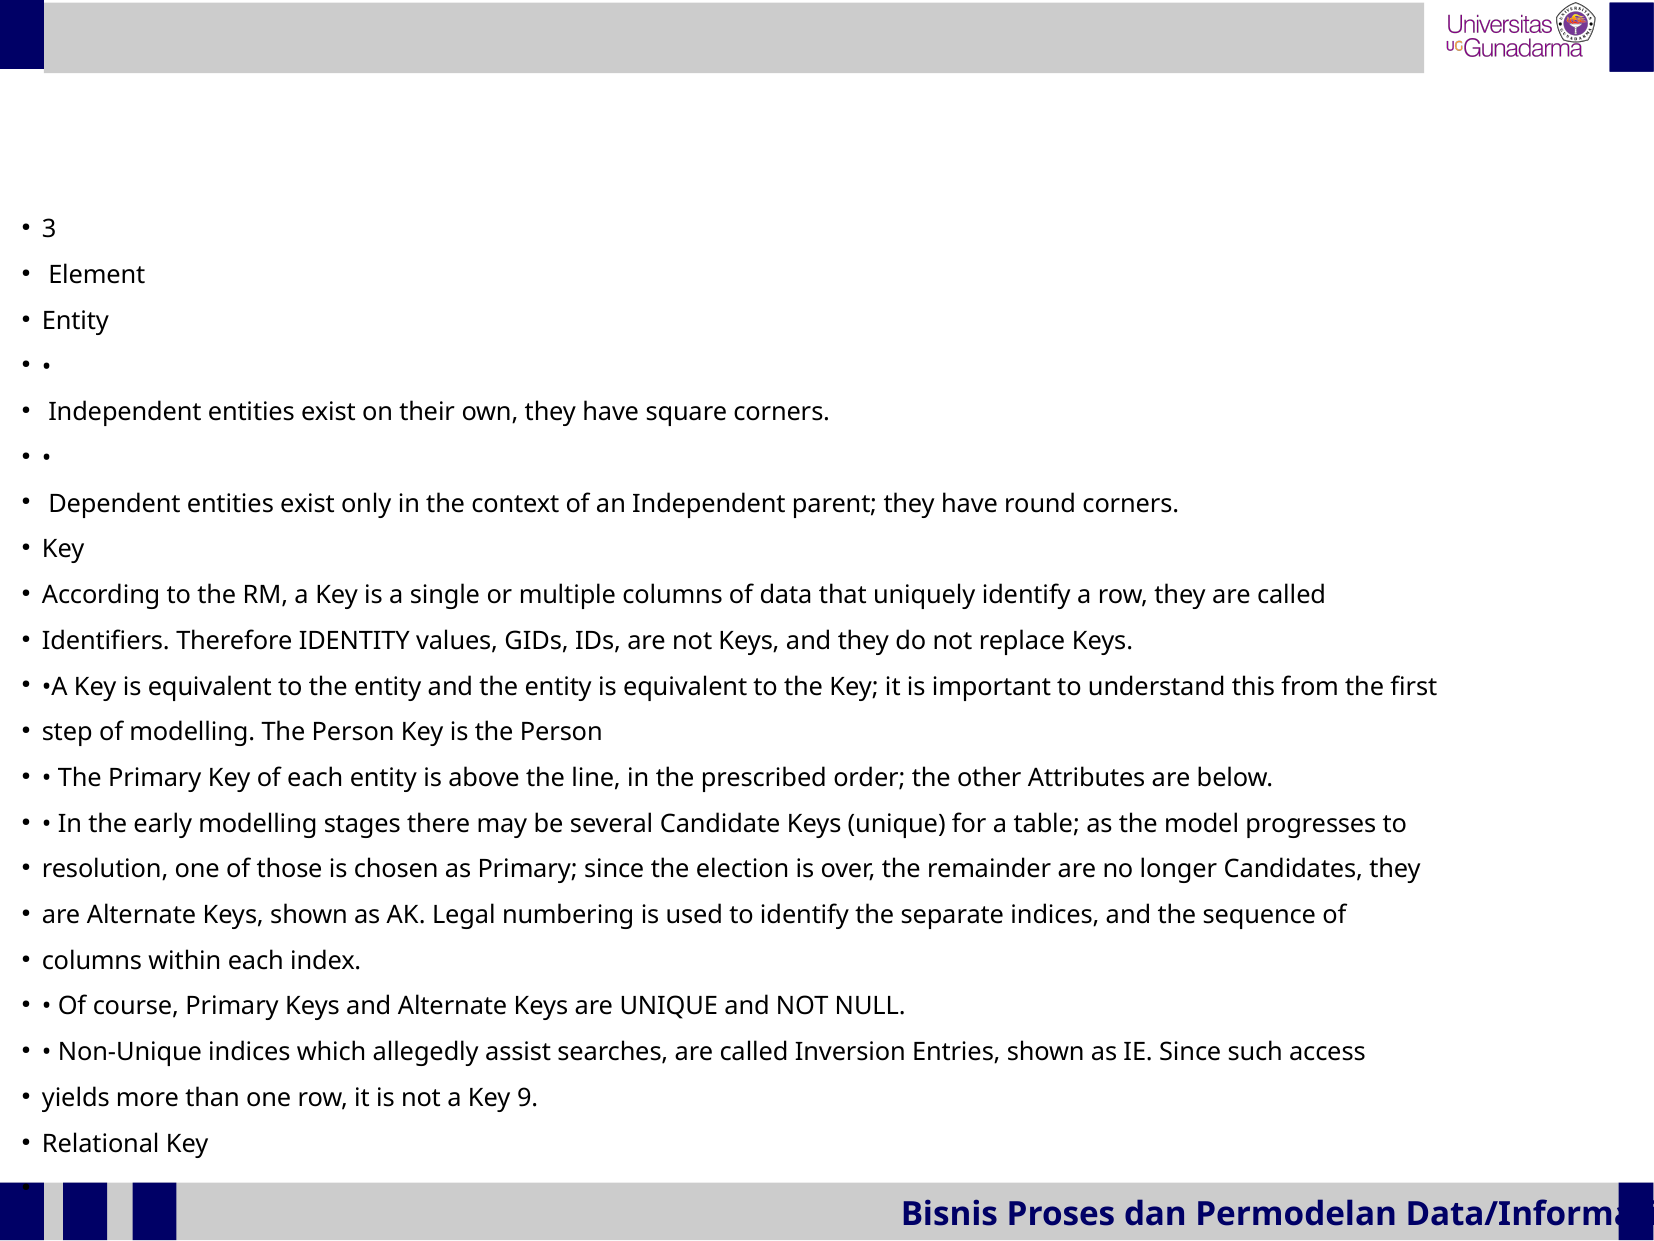

#
3
 Element
Entity
•
 Independent entities exist on their own, they have square corners.
•
 Dependent entities exist only in the context of an Independent parent; they have round corners.
Key
According to the RM, a Key is a single or multiple columns of data that uniquely identify a row, they are called
Identifiers. Therefore IDENTITY values, GIDs, IDs, are not Keys, and they do not replace Keys.
•A Key is equivalent to the entity and the entity is equivalent to the Key; it is important to understand this from the first
step of modelling. The Person Key is the Person
• The Primary Key of each entity is above the line, in the prescribed order; the other Attributes are below.
• In the early modelling stages there may be several Candidate Keys (unique) for a table; as the model progresses to
resolution, one of those is chosen as Primary; since the election is over, the remainder are no longer Candidates, they
are Alternate Keys, shown as AK. Legal numbering is used to identify the separate indices, and the sequence of
columns within each index.
• Of course, Primary Keys and Alternate Keys are UNIQUE and NOT NULL.
• Non-Unique indices which allegedly assist searches, are called Inversion Entries, shown as IE. Since such access
yields more than one row, it is not a Key 9.
Relational Key